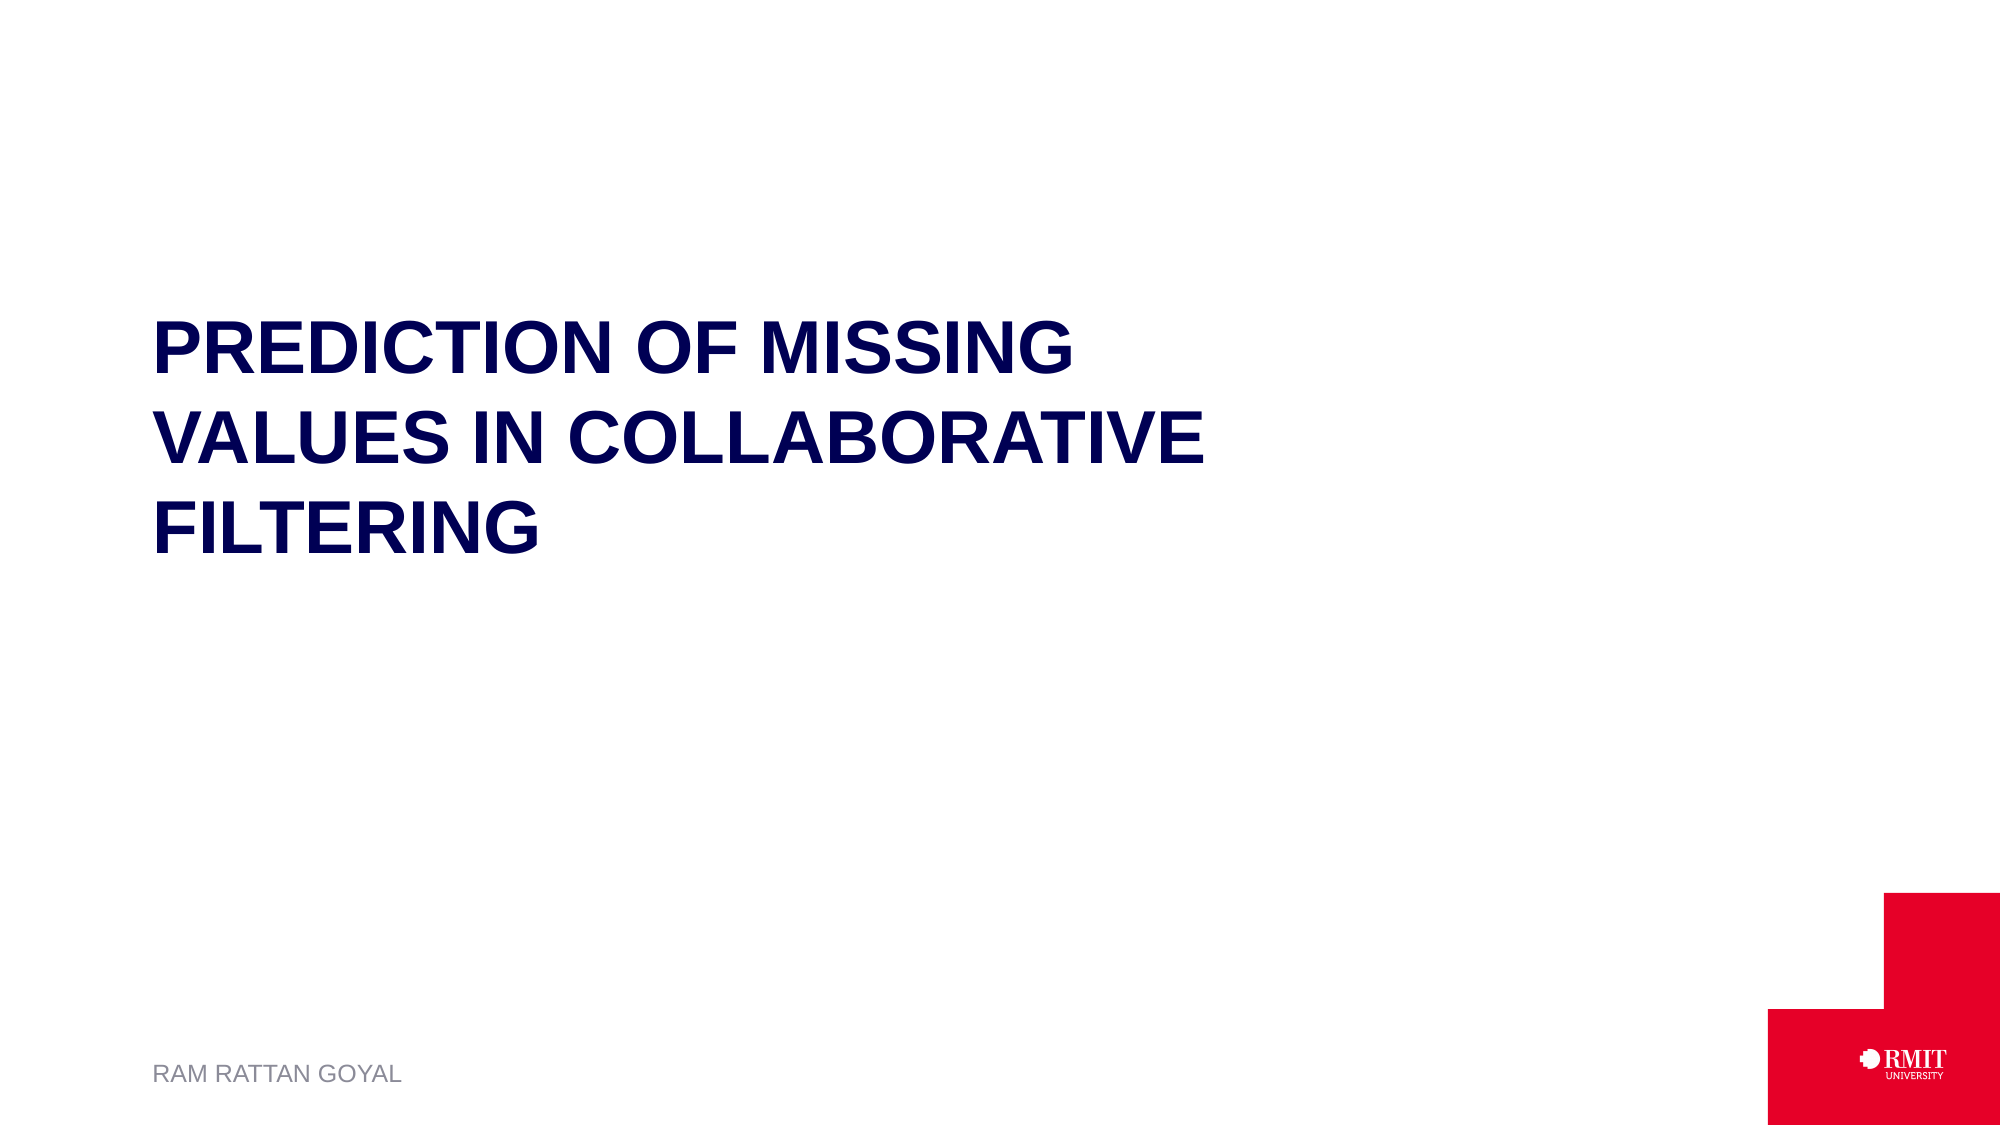

# PREDICTION OF MISSING VALUES IN COLLABORATIVE FILTERING
RAM RATTAN GOYAL